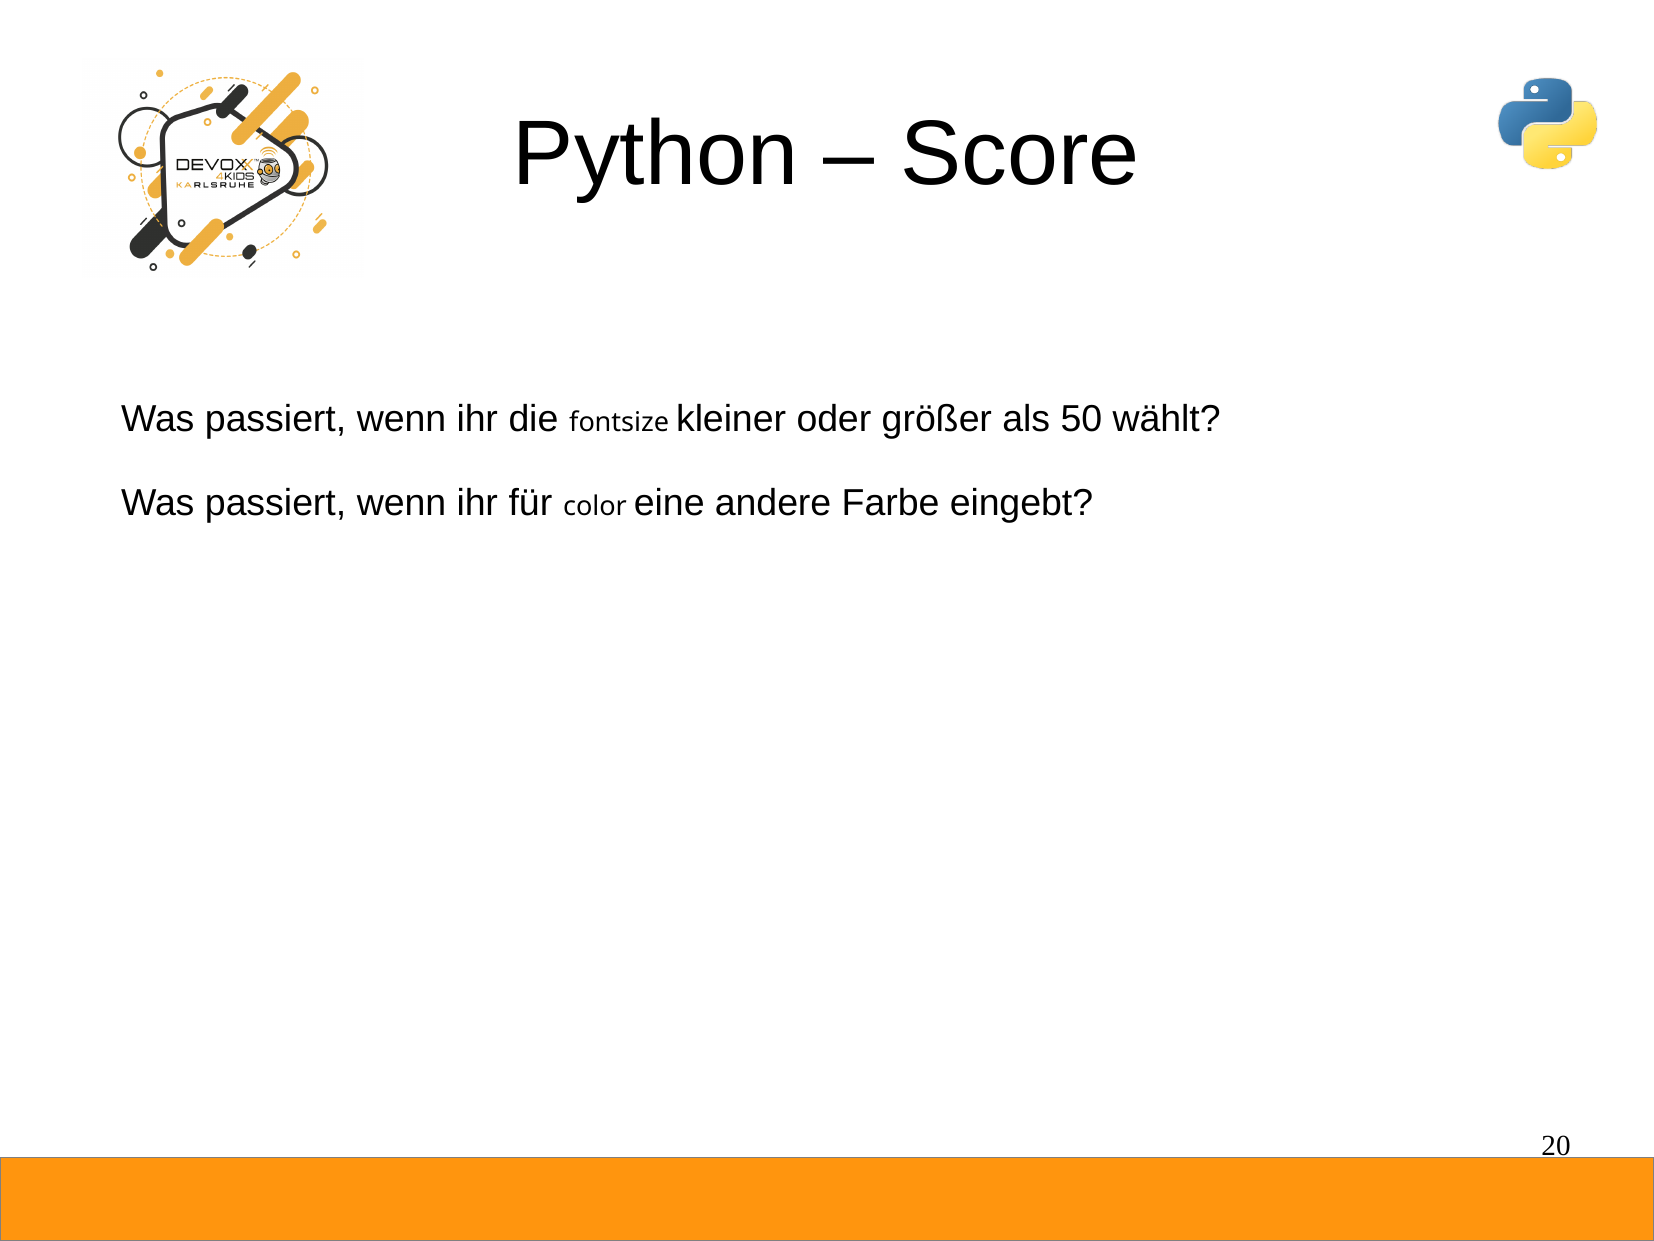

# Python – Score
Was passiert, wenn ihr die fontsize kleiner oder größer als 50 wählt?
Was passiert, wenn ihr für color eine andere Farbe eingebt?
20